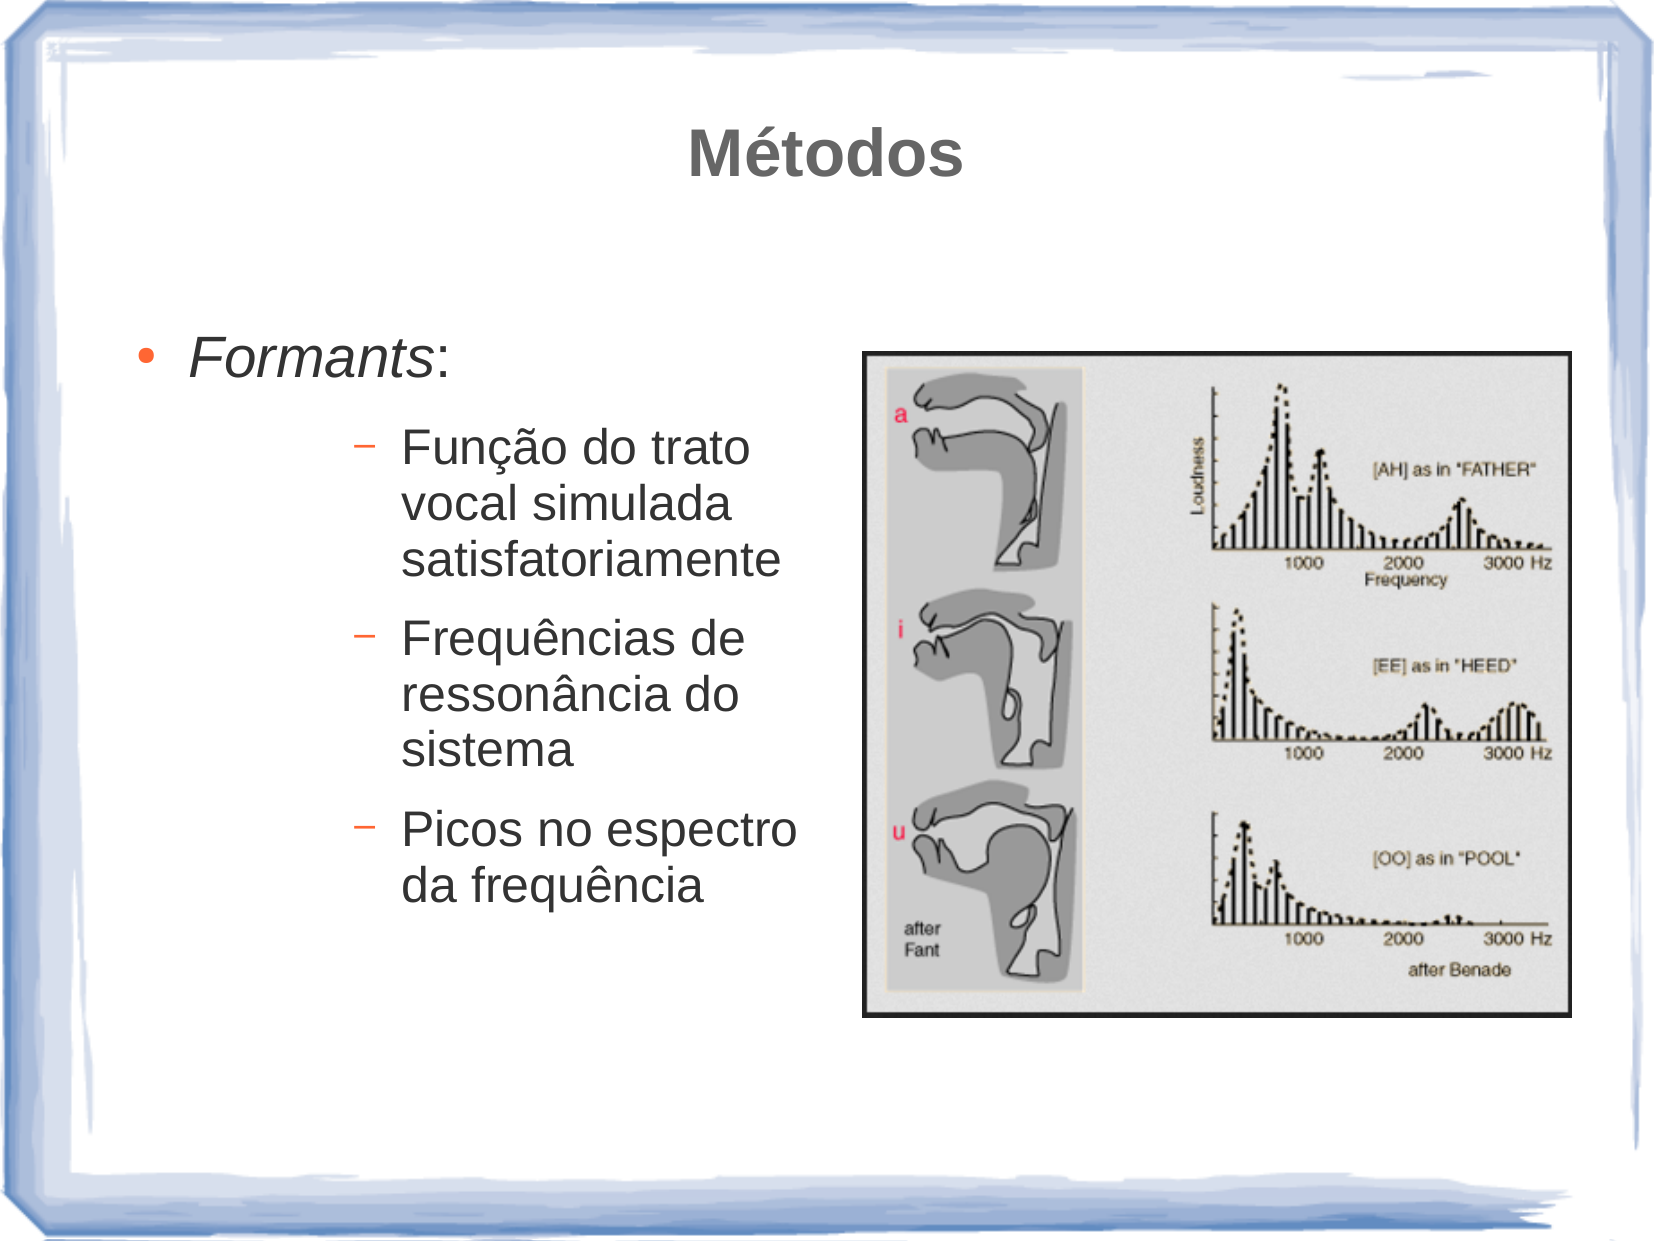

# Métodos
Formants:
Função do trato vocal simulada satisfatoriamente
Frequências de ressonância do sistema
Picos no espectro da frequência